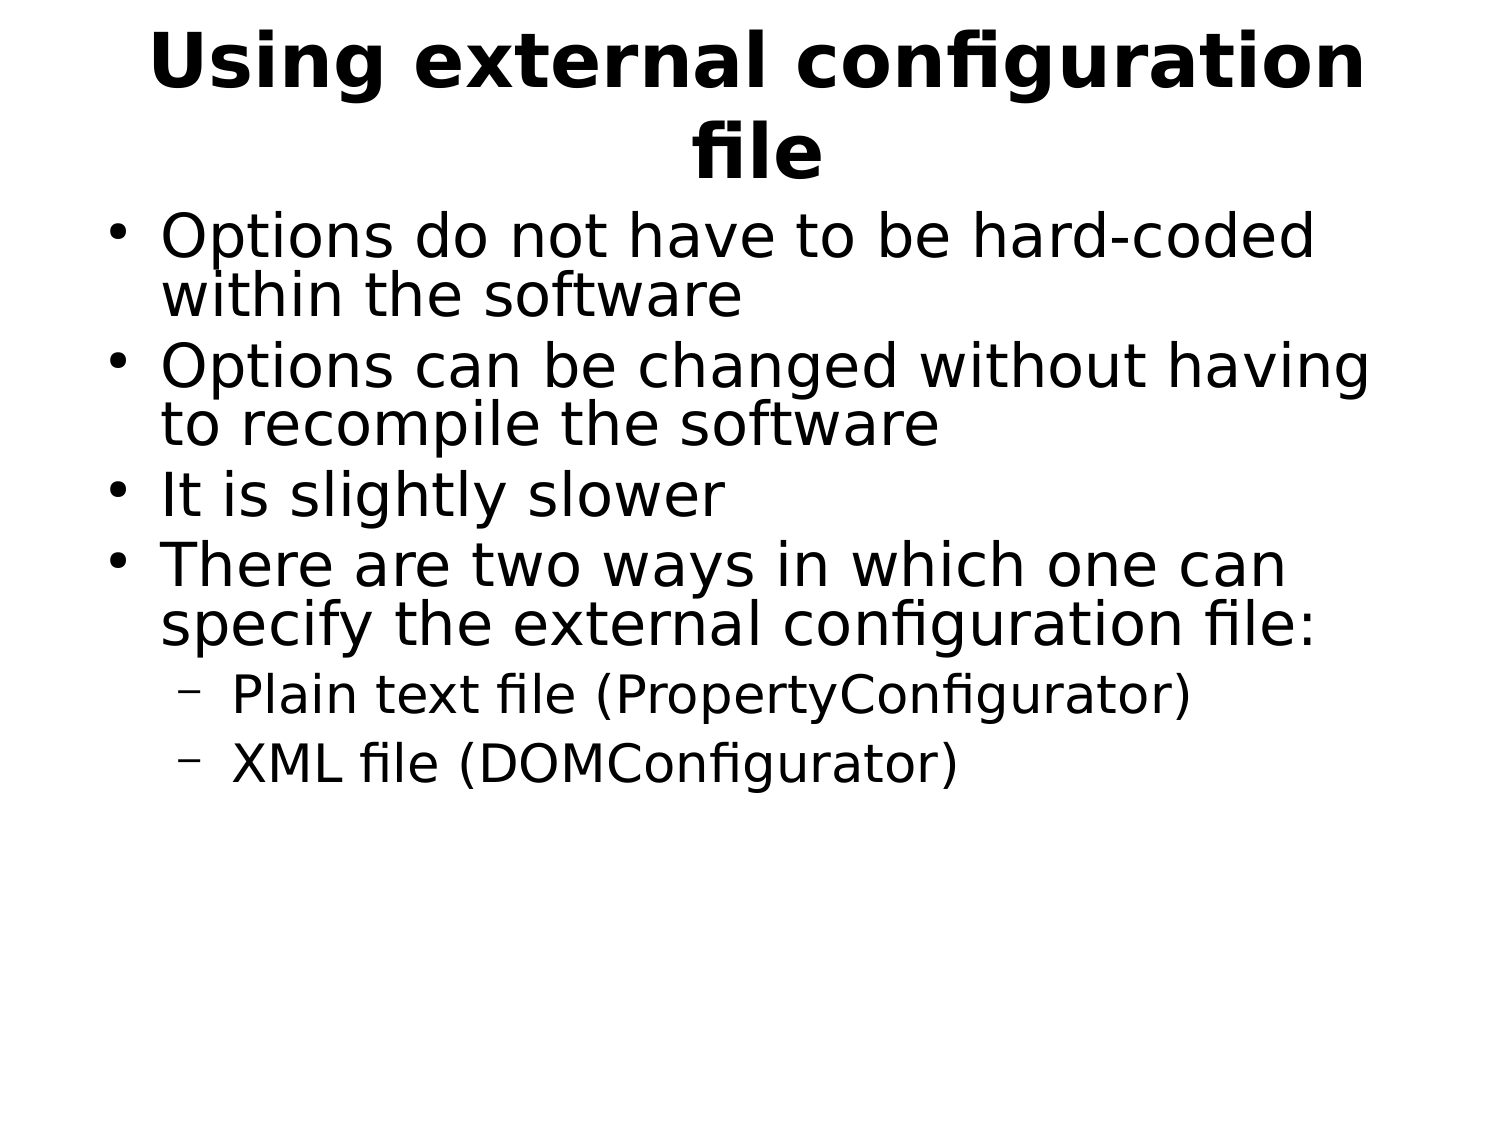

# Using external configuration file
Options do not have to be hard-coded within the software
Options can be changed without having to recompile the software
It is slightly slower
There are two ways in which one can specify the external configuration file:
Plain text file (PropertyConfigurator)
XML file (DOMConfigurator)